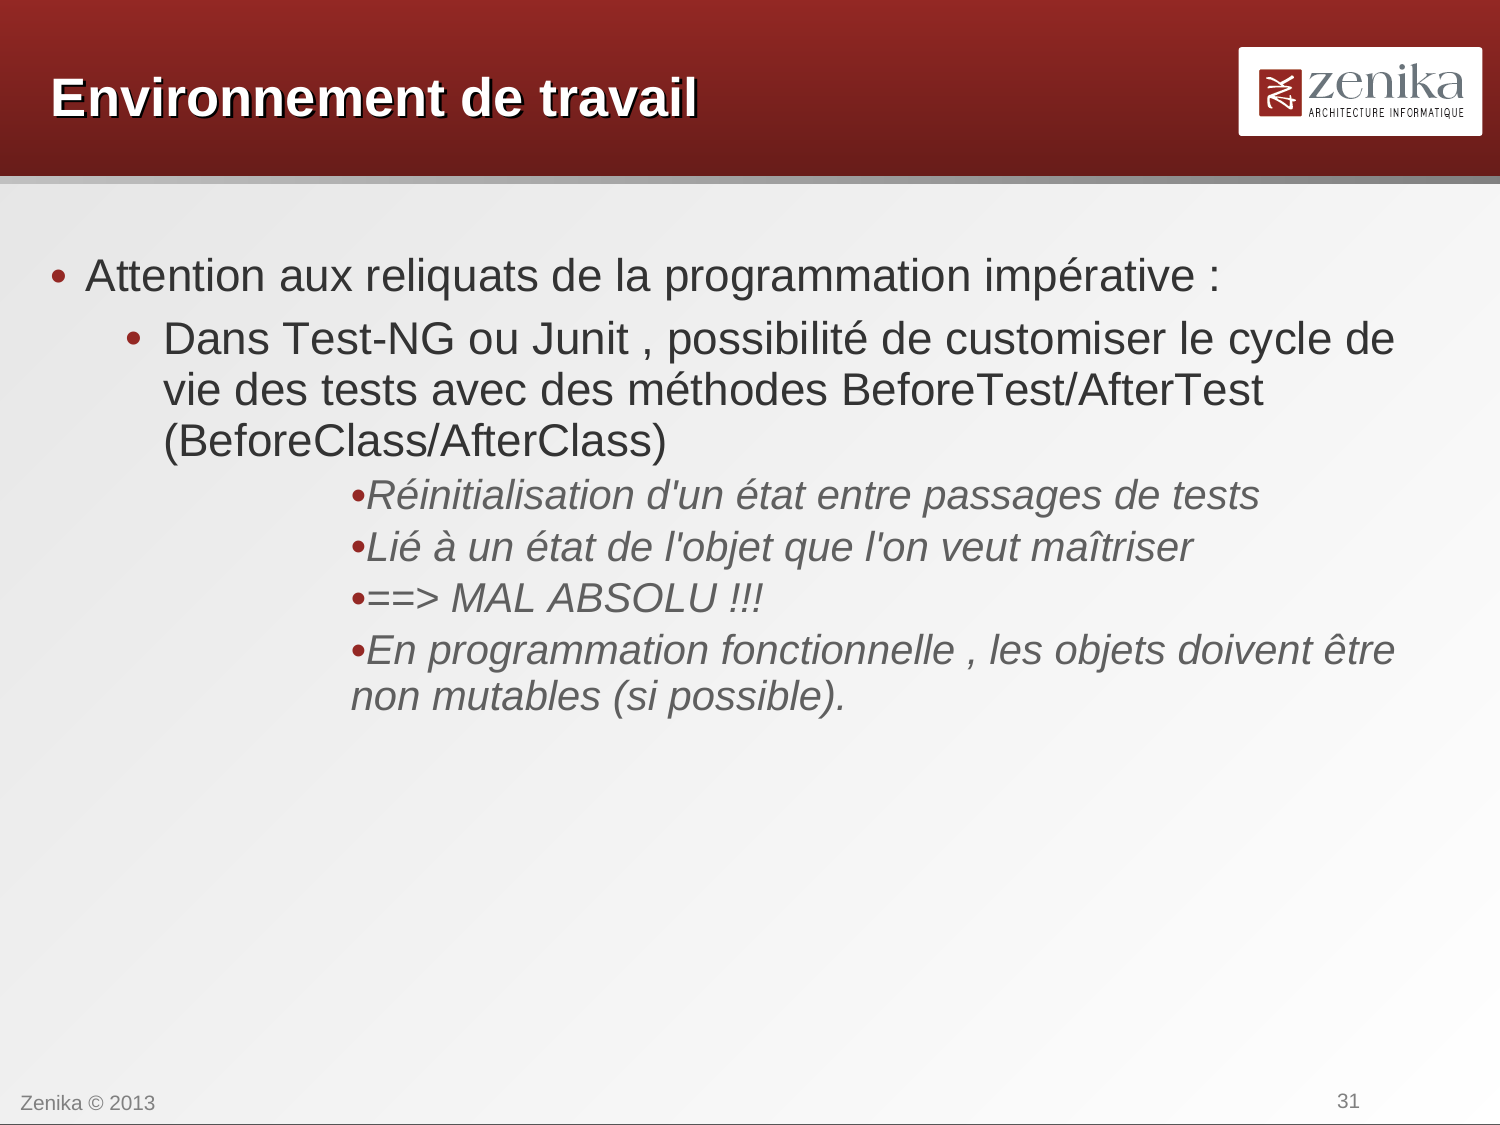

# Environnement de travail
Attention aux reliquats de la programmation impérative :
Dans Test-NG ou Junit , possibilité de customiser le cycle de vie des tests avec des méthodes BeforeTest/AfterTest (BeforeClass/AfterClass)
Réinitialisation d'un état entre passages de tests
Lié à un état de l'objet que l'on veut maîtriser
==> MAL ABSOLU !!!
En programmation fonctionnelle , les objets doivent être non mutables (si possible).